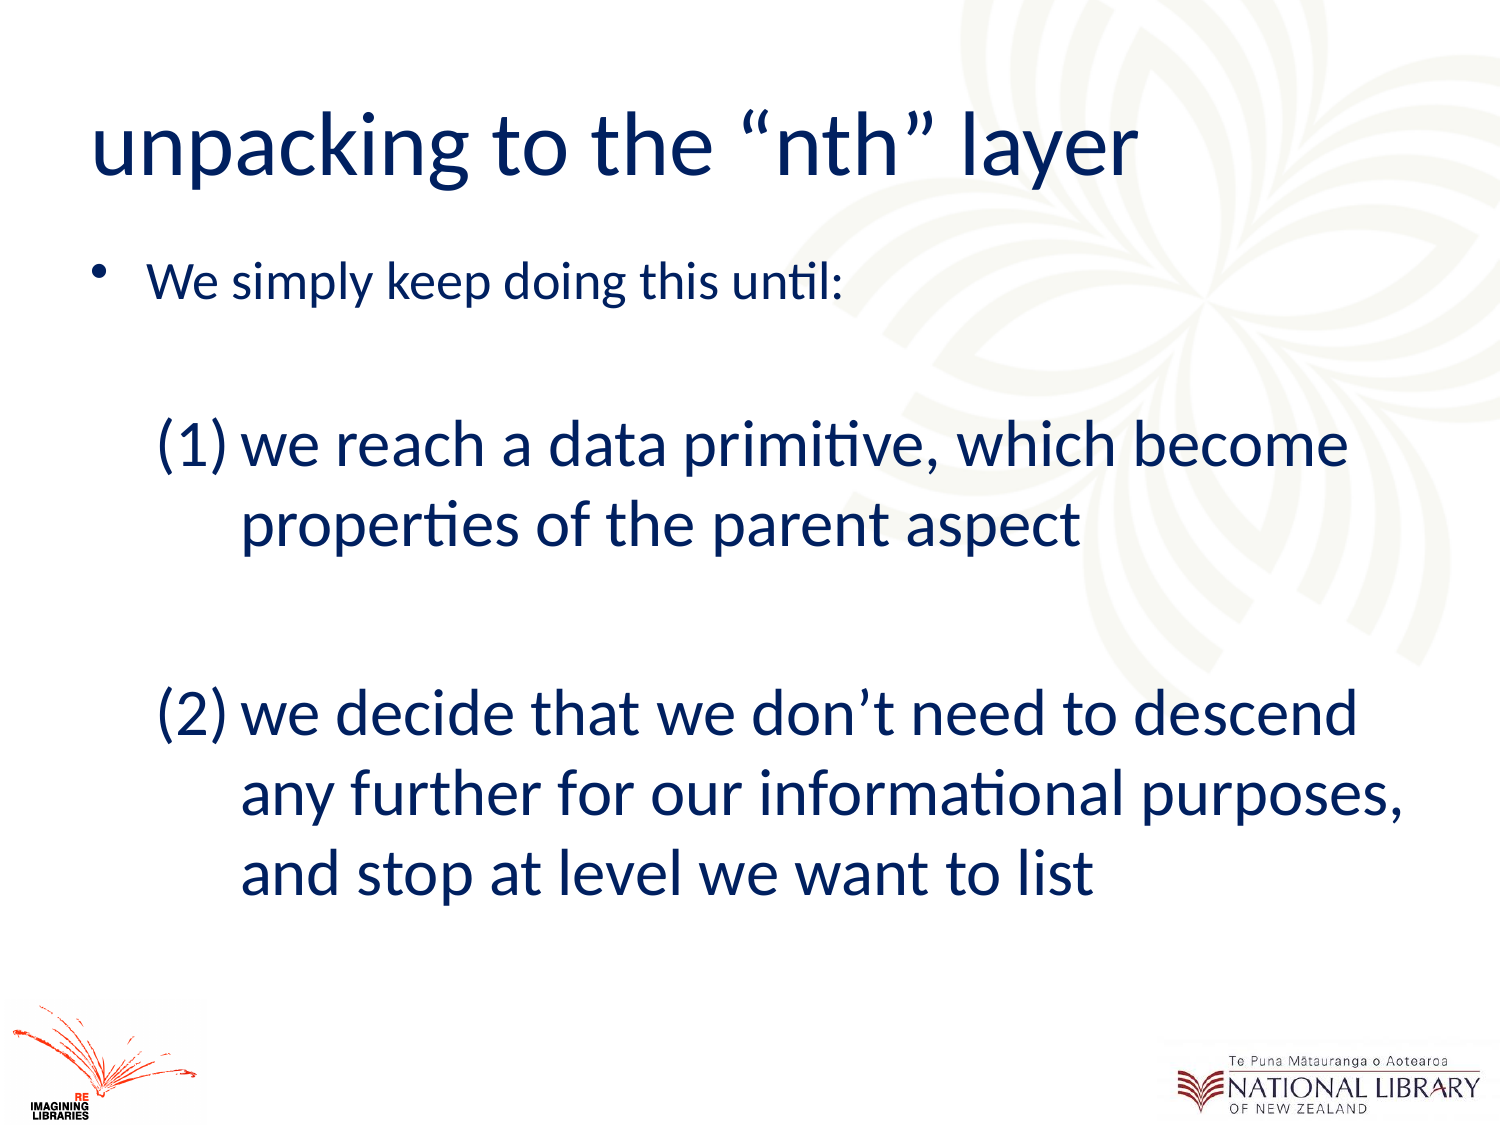

# unpacking to the “nth” layer
We simply keep doing this until:
we reach a data primitive, which become properties of the parent aspect
we decide that we don’t need to descend any further for our informational purposes, and stop at level we want to list